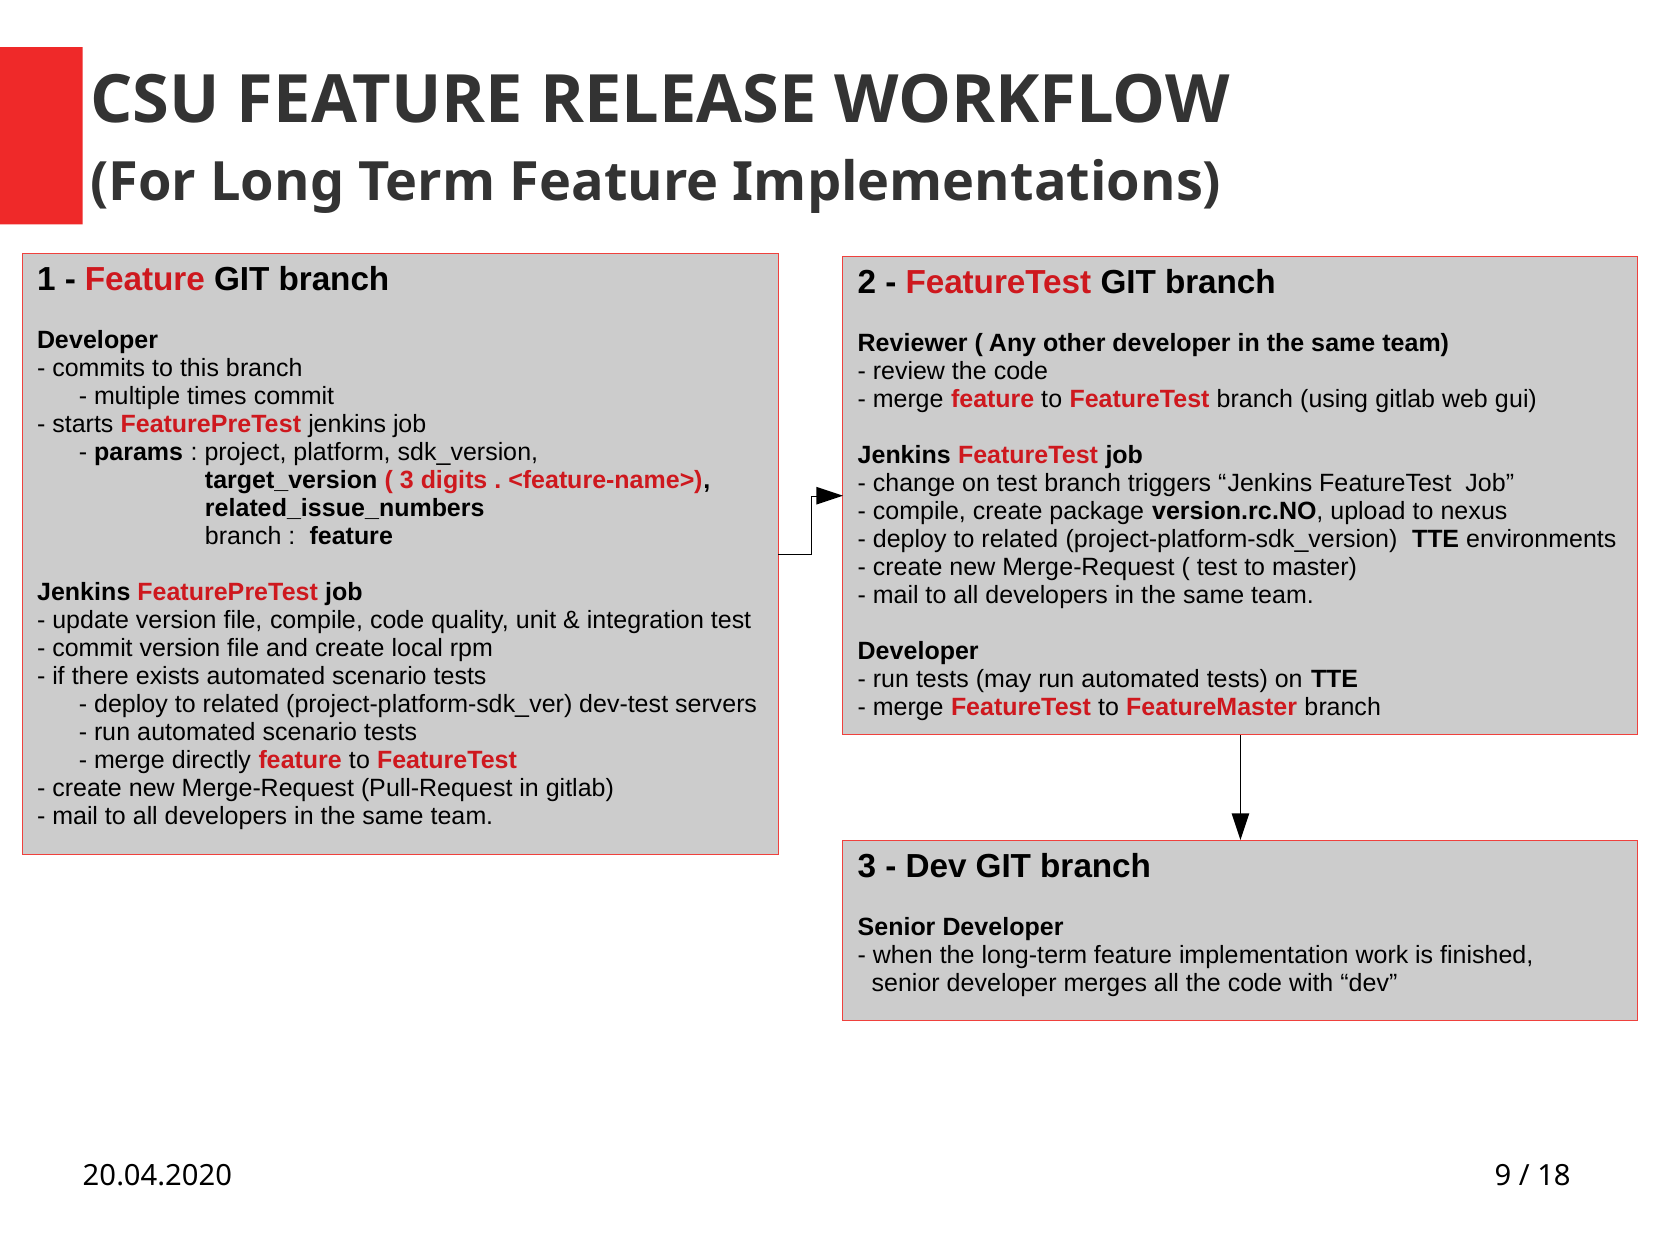

# CSU FEATURE RELEASE WORKFLOW (For Long Term Feature Implementations)
1 - Feature GIT branch
Developer
- commits to this branch
 - multiple times commit
- starts FeaturePreTest jenkins job
 - params : project, platform, sdk_version,
 target_version ( 3 digits . <feature-name>),
 related_issue_numbers
 branch : feature
Jenkins FeaturePreTest job
- update version file, compile, code quality, unit & integration test
- commit version file and create local rpm
- if there exists automated scenario tests
 - deploy to related (project-platform-sdk_ver) dev-test servers
 - run automated scenario tests
 - merge directly feature to FeatureTest
- create new Merge-Request (Pull-Request in gitlab)
- mail to all developers in the same team.
2 - FeatureTest GIT branch
Reviewer ( Any other developer in the same team)
- review the code
- merge feature to FeatureTest branch (using gitlab web gui)
Jenkins FeatureTest job
- change on test branch triggers “Jenkins FeatureTest Job”
- compile, create package version.rc.NO, upload to nexus
- deploy to related (project-platform-sdk_version) TTE environments
- create new Merge-Request ( test to master)
- mail to all developers in the same team.
Developer
- run tests (may run automated tests) on TTE
- merge FeatureTest to FeatureMaster branch
3 - Dev GIT branch
Senior Developer
- when the long-term feature implementation work is finished,
 senior developer merges all the code with “dev”
20.04.2020
9